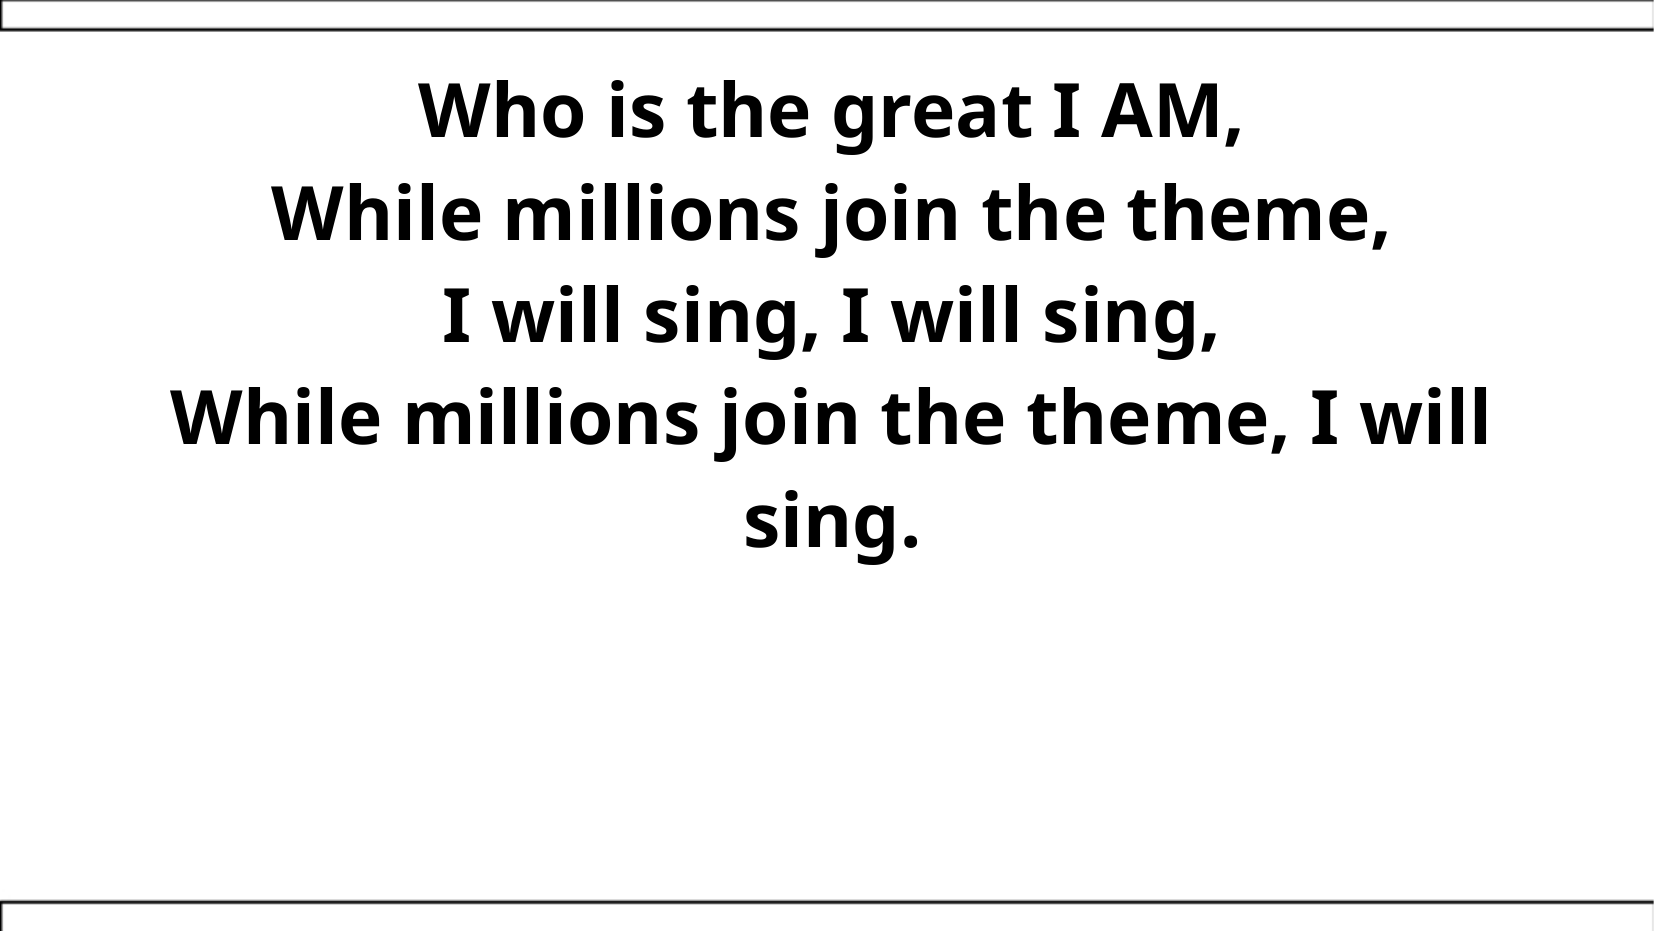

Who is the great I AM,
While millions join the theme,
I will sing, I will sing,
While millions join the theme, I will sing.